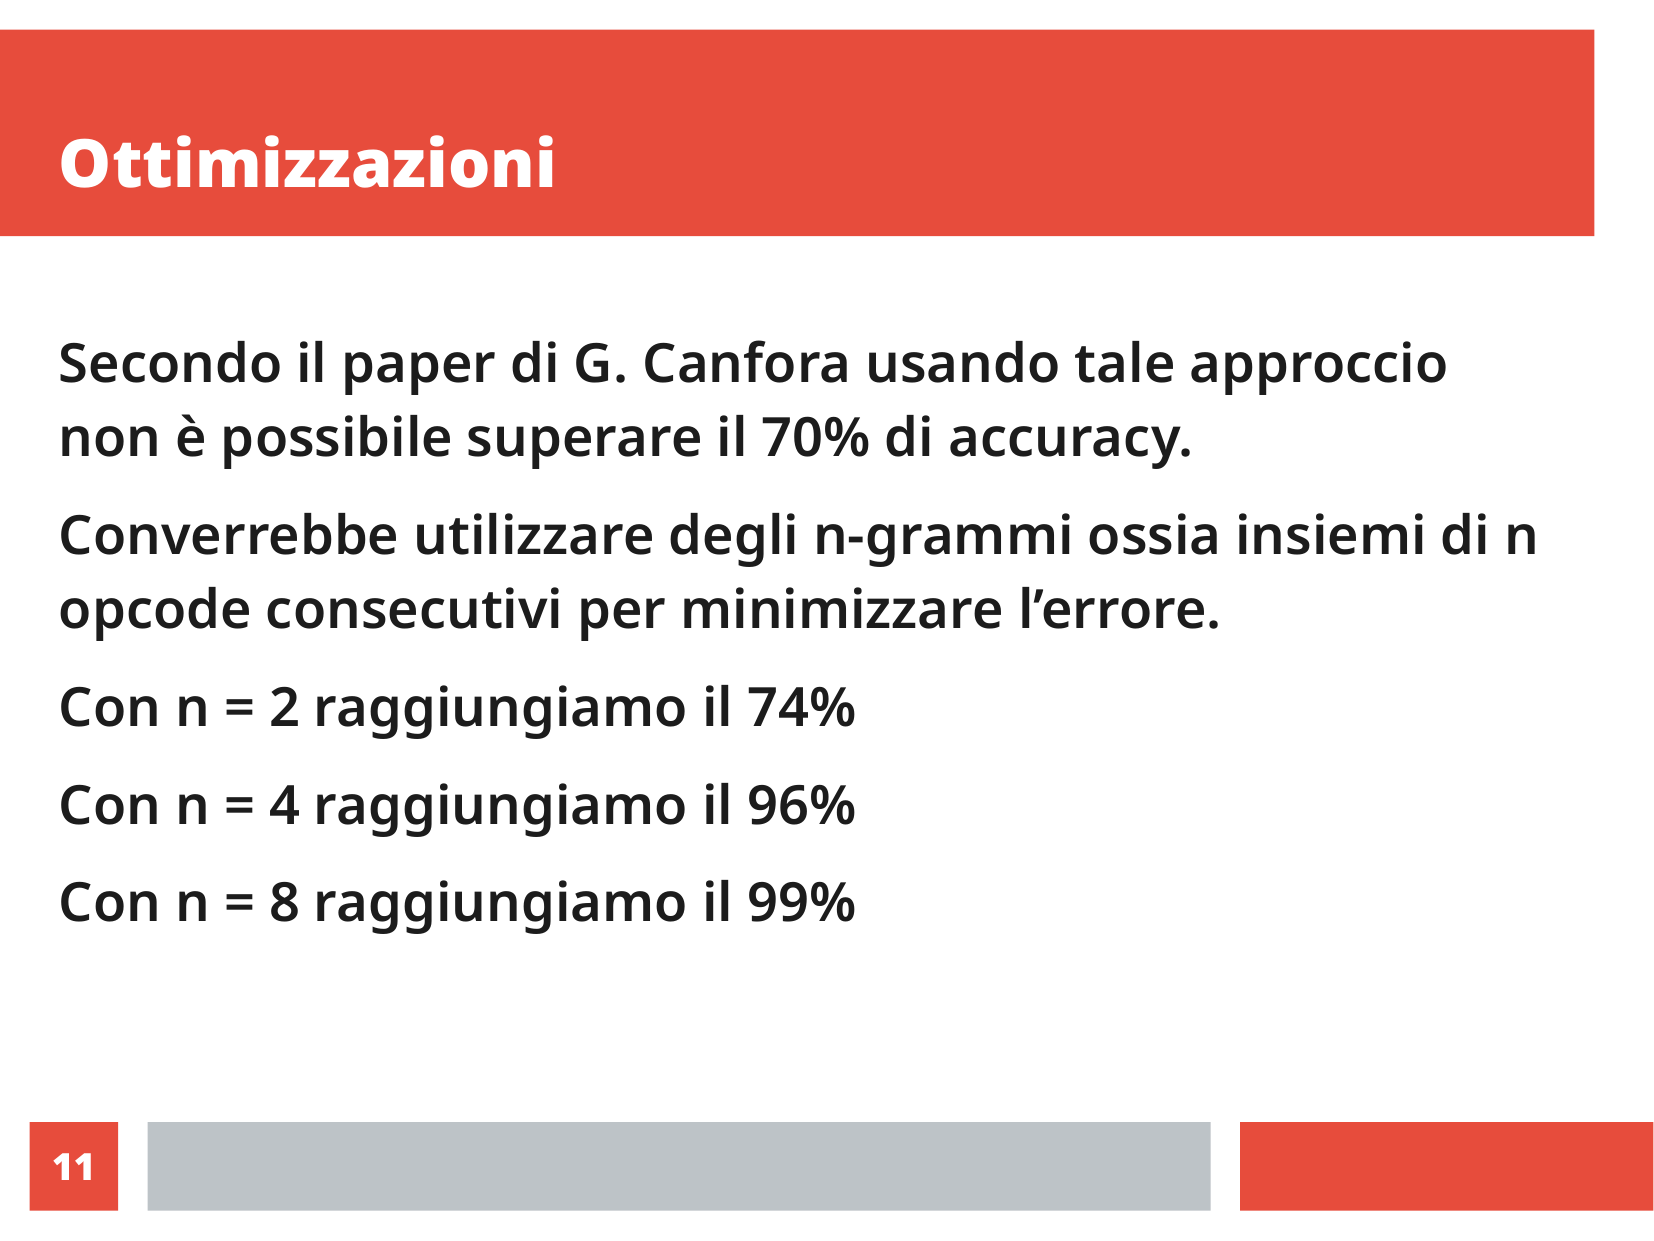

# Ottimizzazioni
Secondo il paper di G. Canfora usando tale approccio non è possibile superare il 70% di accuracy.
Converrebbe utilizzare degli n-grammi ossia insiemi di n opcode consecutivi per minimizzare l’errore.
Con n = 2 raggiungiamo il 74%
Con n = 4 raggiungiamo il 96%
Con n = 8 raggiungiamo il 99%
11